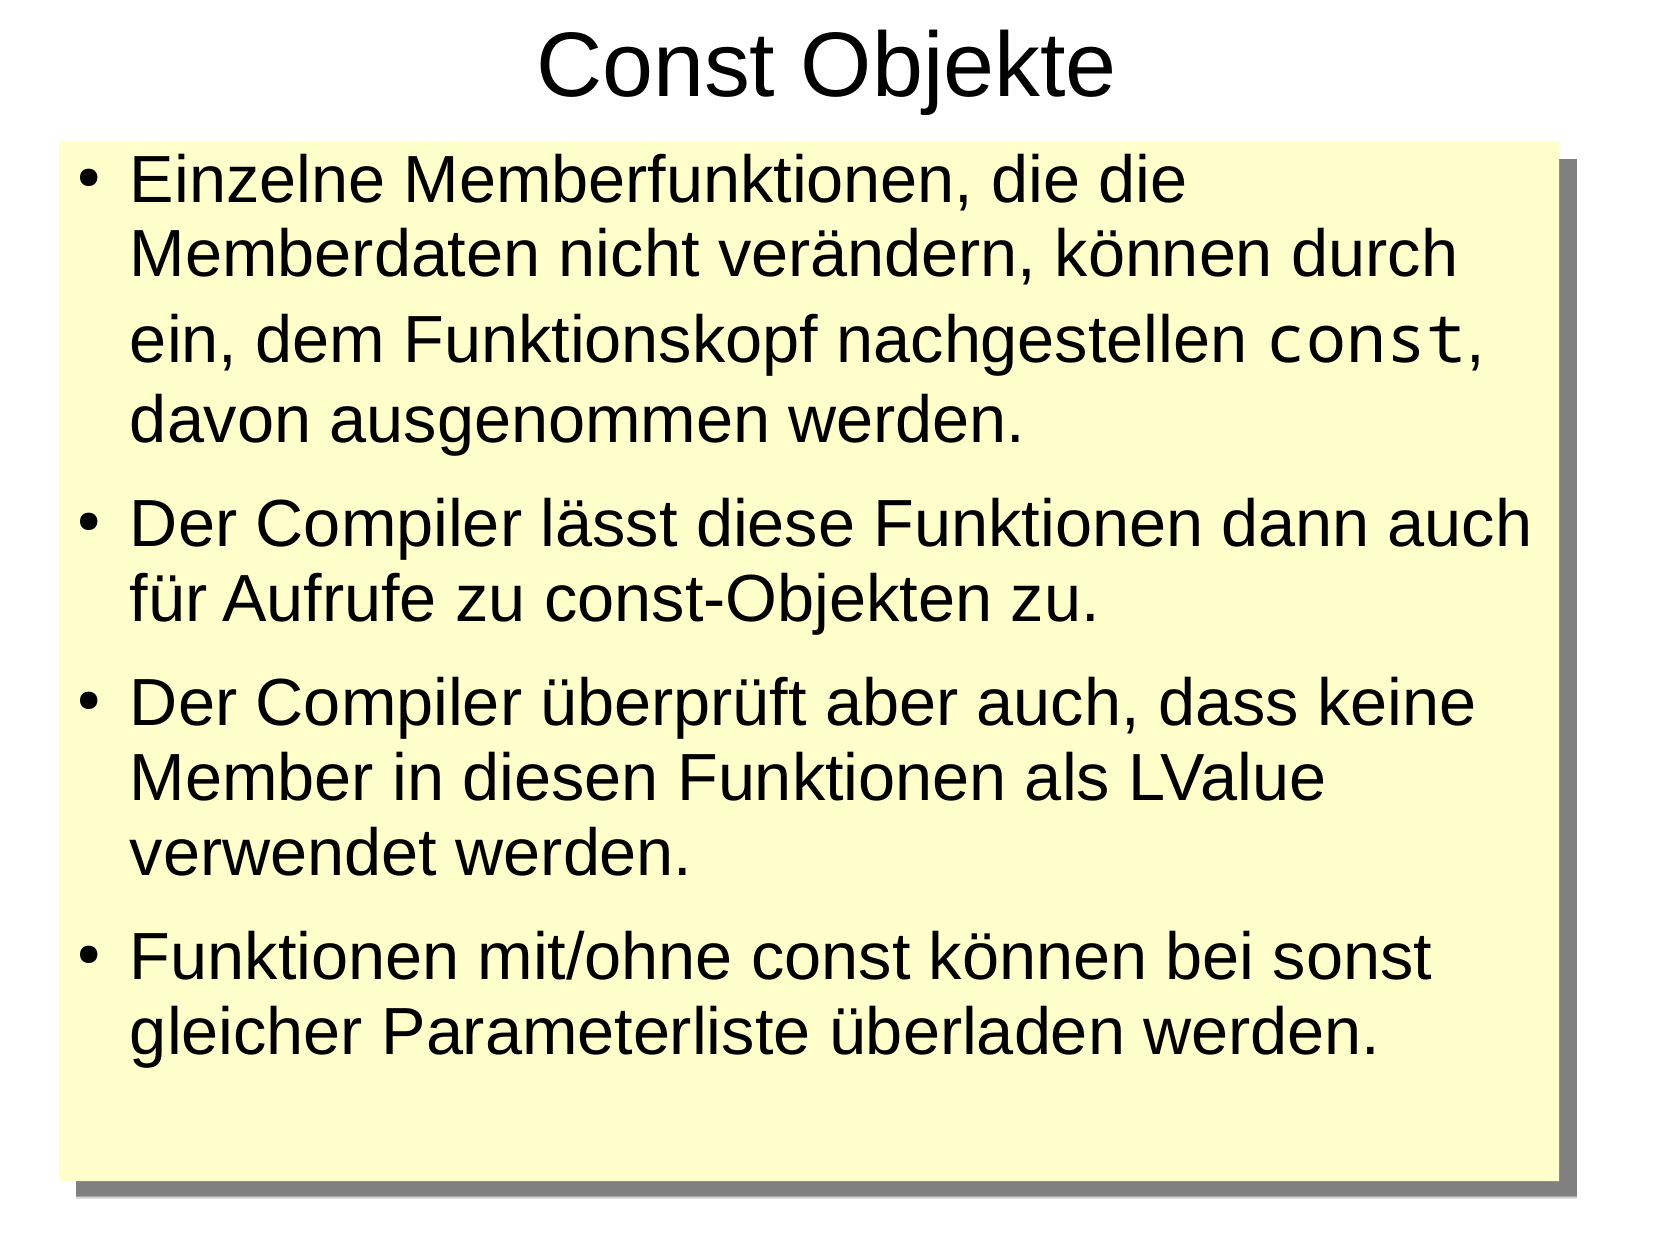

# Const Objekte
Einzelne Memberfunktionen, die die Memberdaten nicht verändern, können durch ein, dem Funktionskopf nachgestellen const, davon ausgenommen werden.
Der Compiler lässt diese Funktionen dann auch für Aufrufe zu const-Objekten zu.
Der Compiler überprüft aber auch, dass keine Member in diesen Funktionen als LValue verwendet werden.
Funktionen mit/ohne const können bei sonst gleicher Parameterliste überladen werden.
38